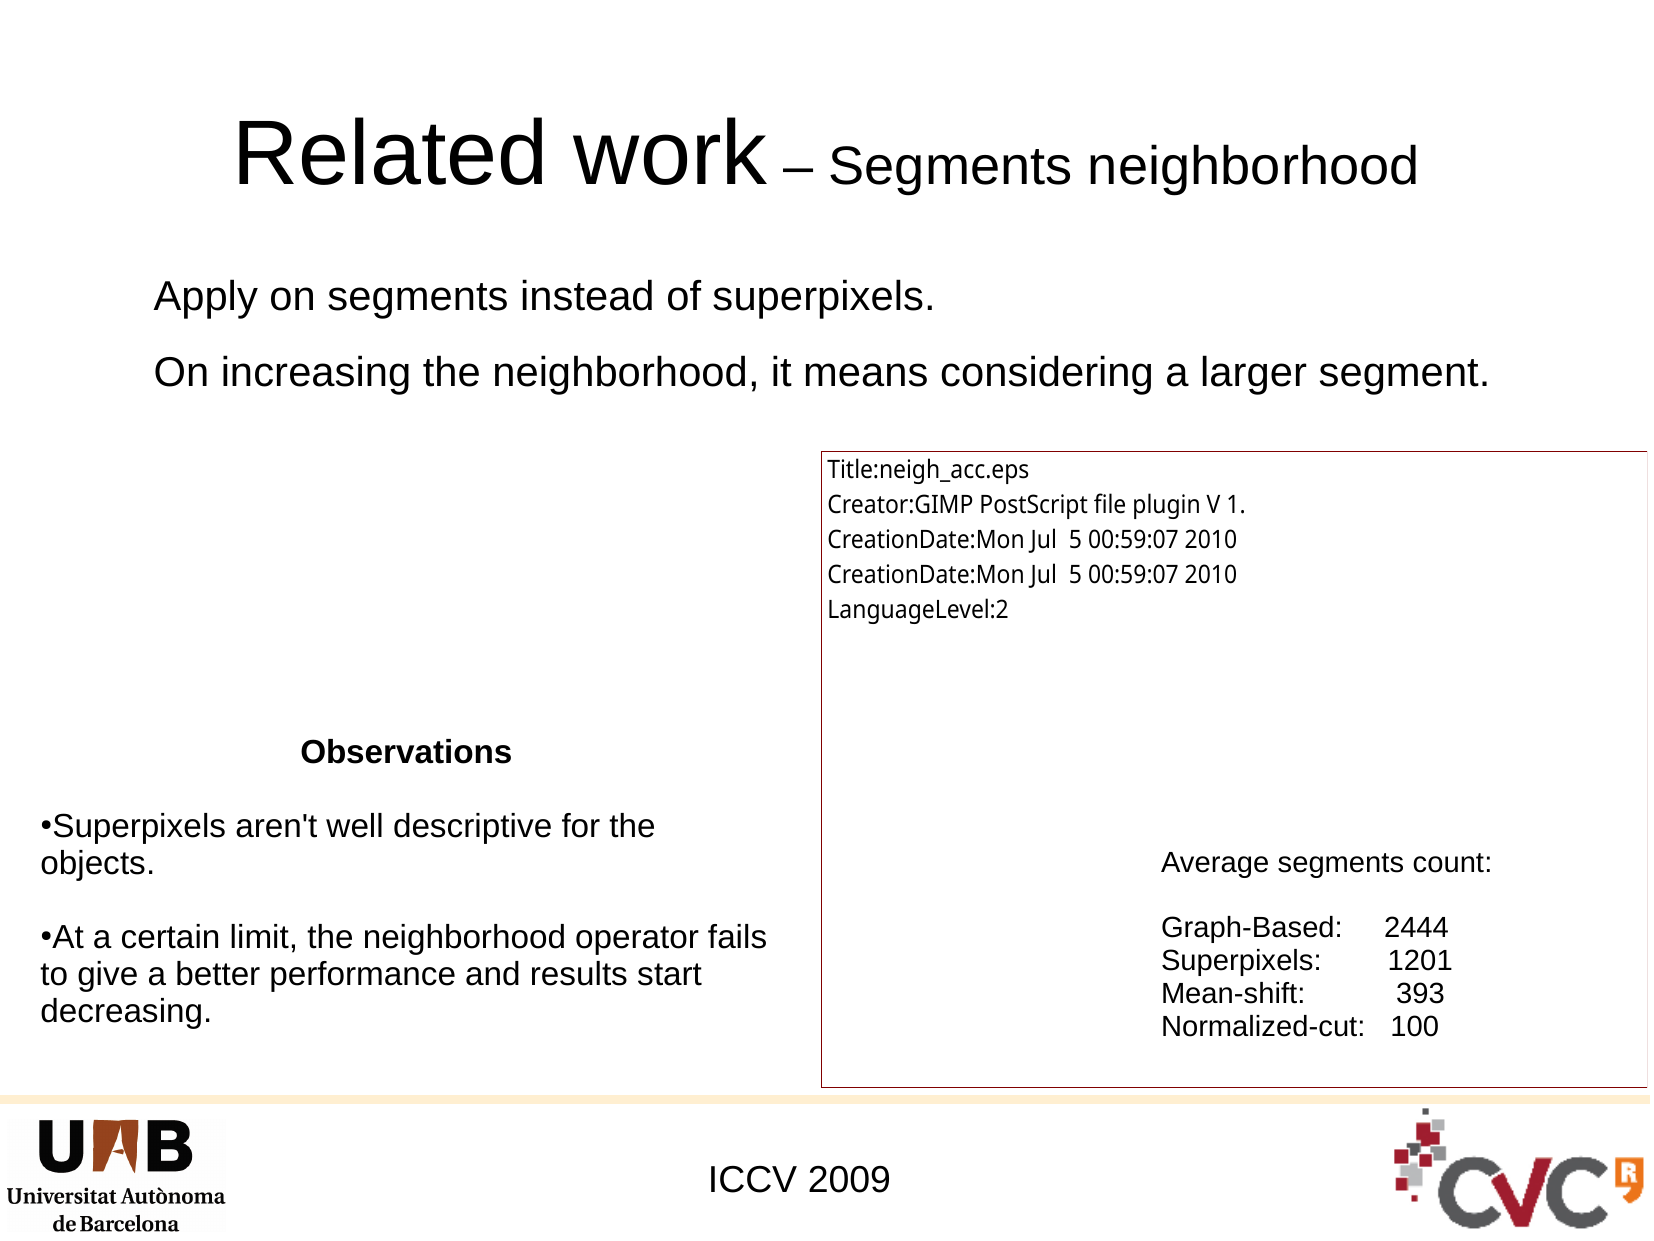

# Related work – Segments neighborhood
Apply on segments instead of superpixels.
On increasing the neighborhood, it means considering a larger segment.
Observations
Superpixels aren't well descriptive for the objects.
At a certain limit, the neighborhood operator fails to give a better performance and results start decreasing.
Average segments count:
Graph-Based: 2444
Superpixels: 1201
Mean-shift: 393
Normalized-cut: 100
ICCV 2009